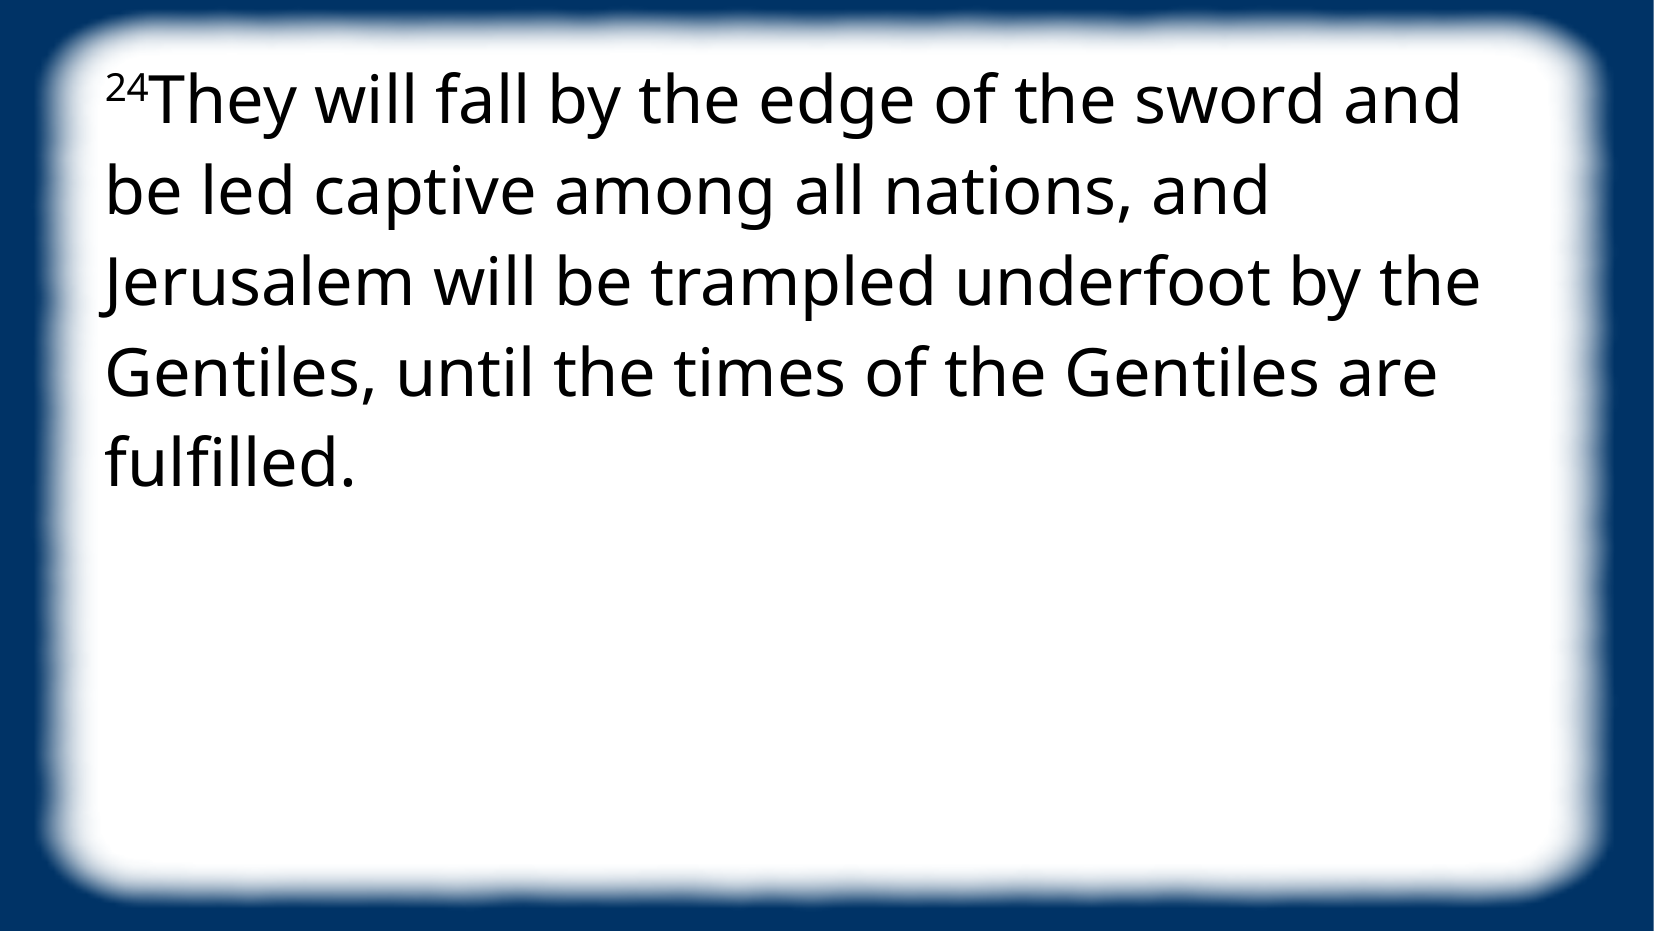

24They will fall by the edge of the sword and be led captive among all nations, and Jerusalem will be trampled underfoot by the Gentiles, until the times of the Gentiles are fulfilled.